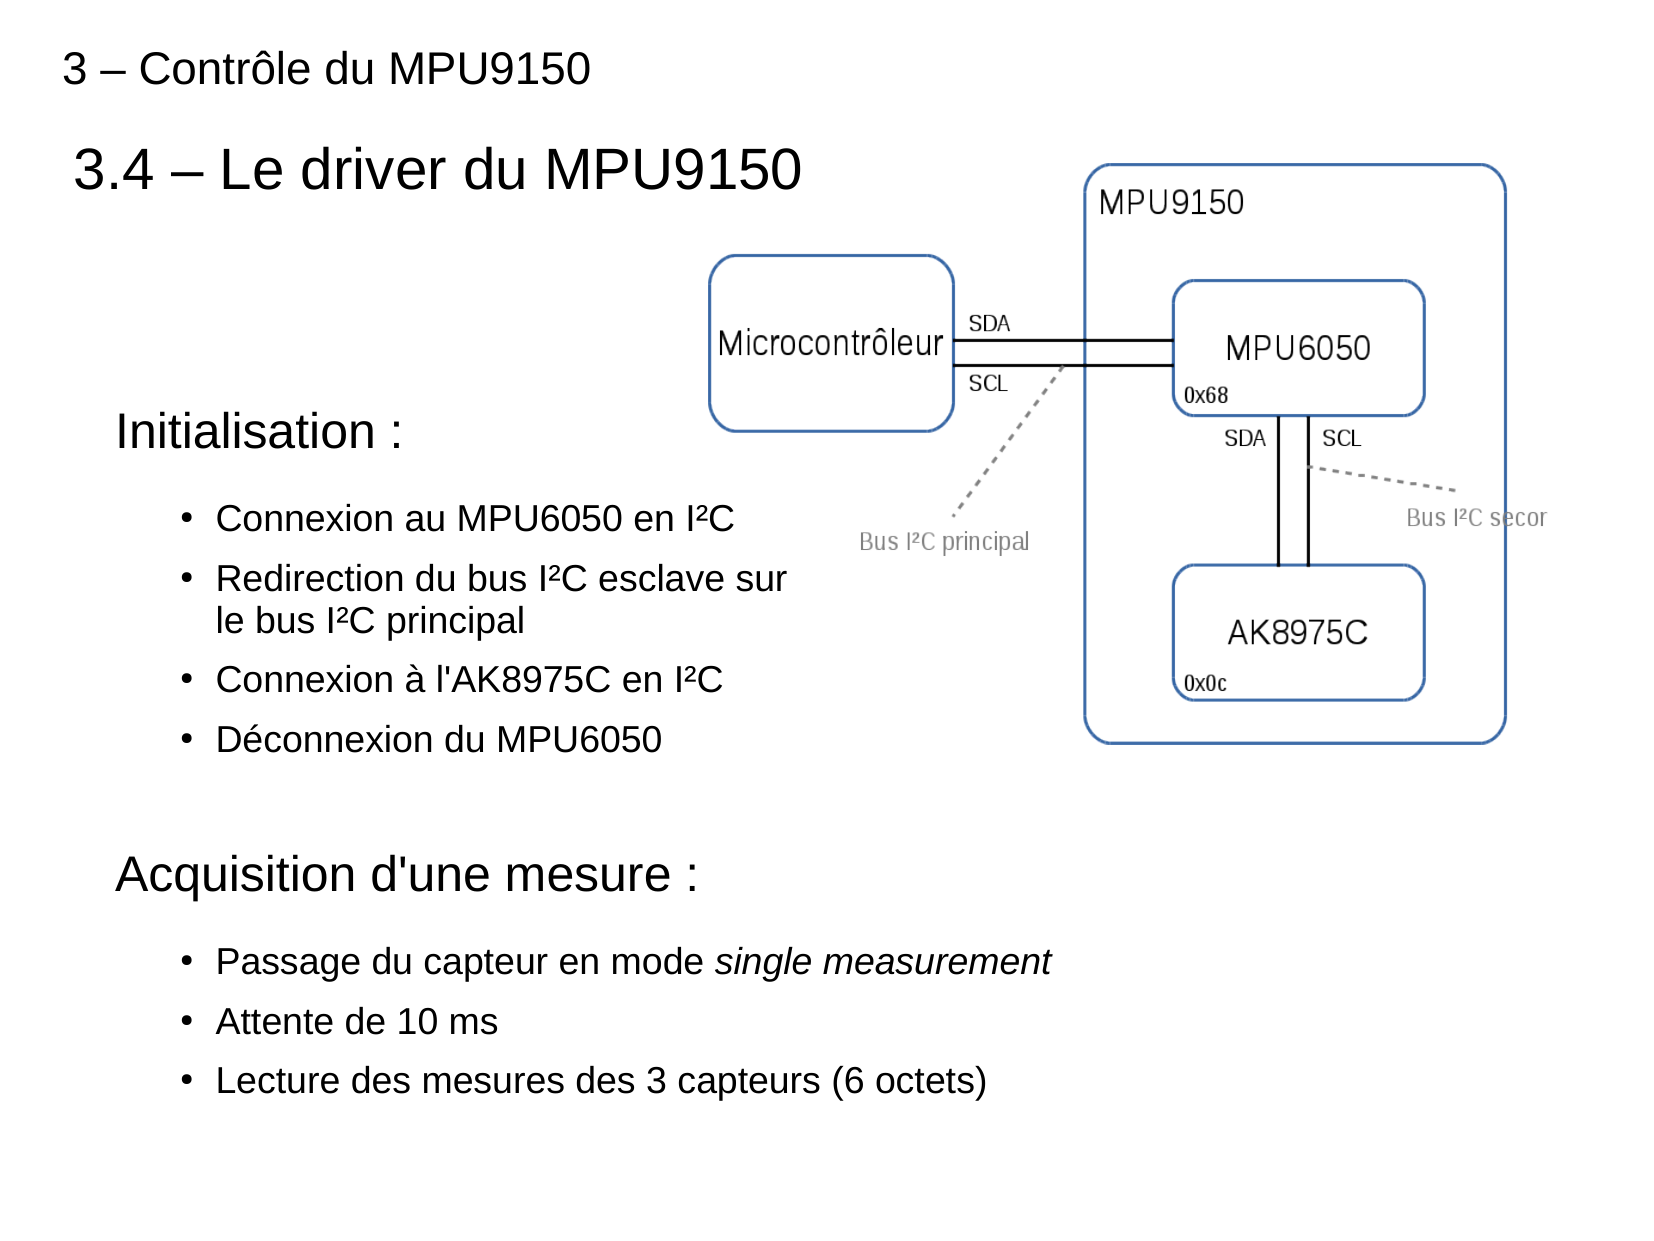

3 – Contrôle du MPU9150
3.4 – Le driver du MPU9150
Initialisation :
Connexion au MPU6050 en I²C
Redirection du bus I²C esclave sur le bus I²C principal
Connexion à l'AK8975C en I²C
Déconnexion du MPU6050
Acquisition d'une mesure :
Passage du capteur en mode single measurement
Attente de 10 ms
Lecture des mesures des 3 capteurs (6 octets)